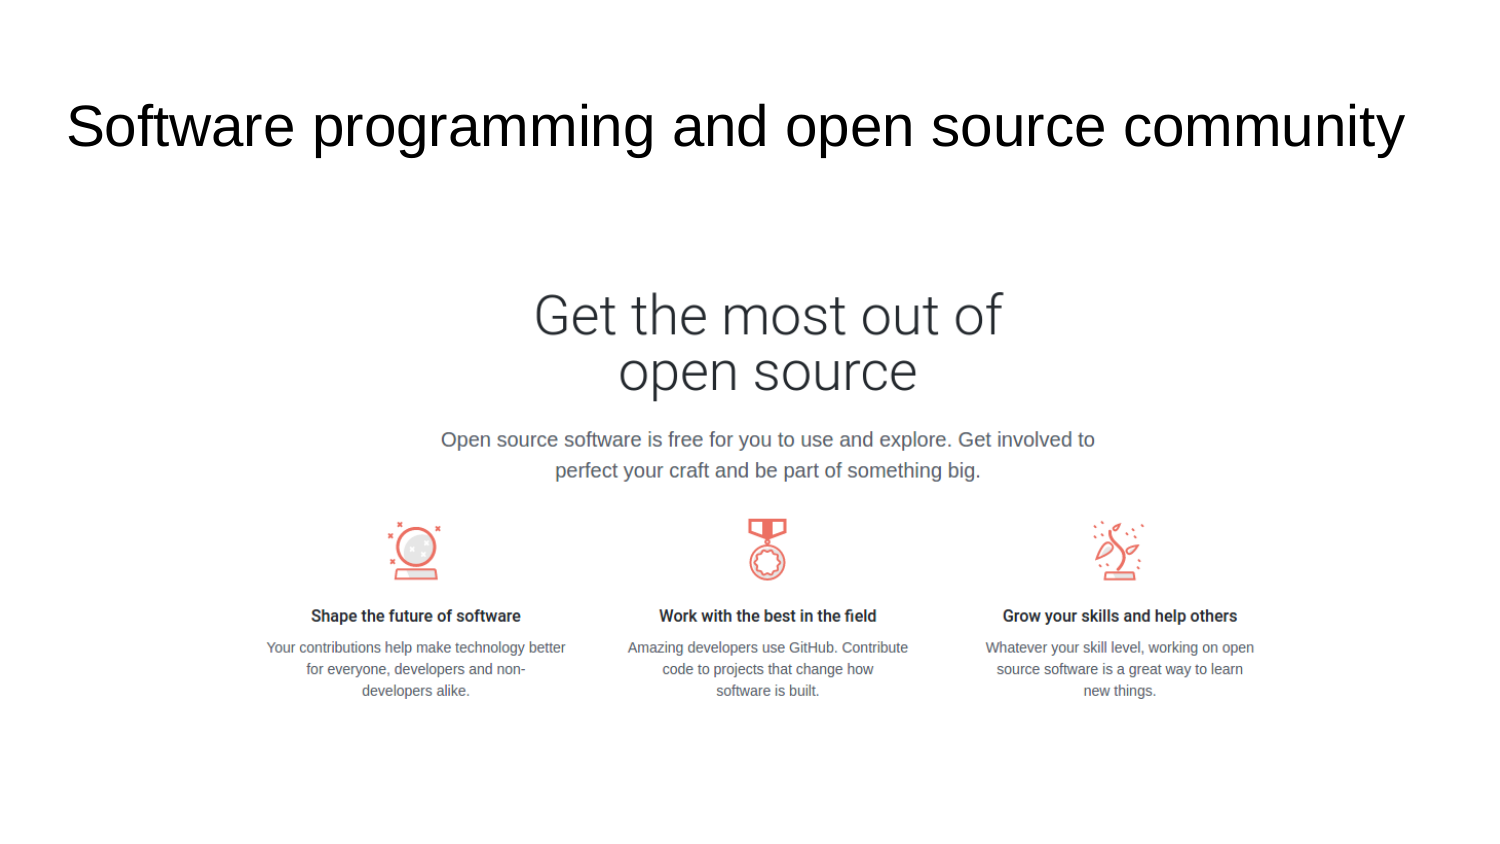

# Software programming and open source community